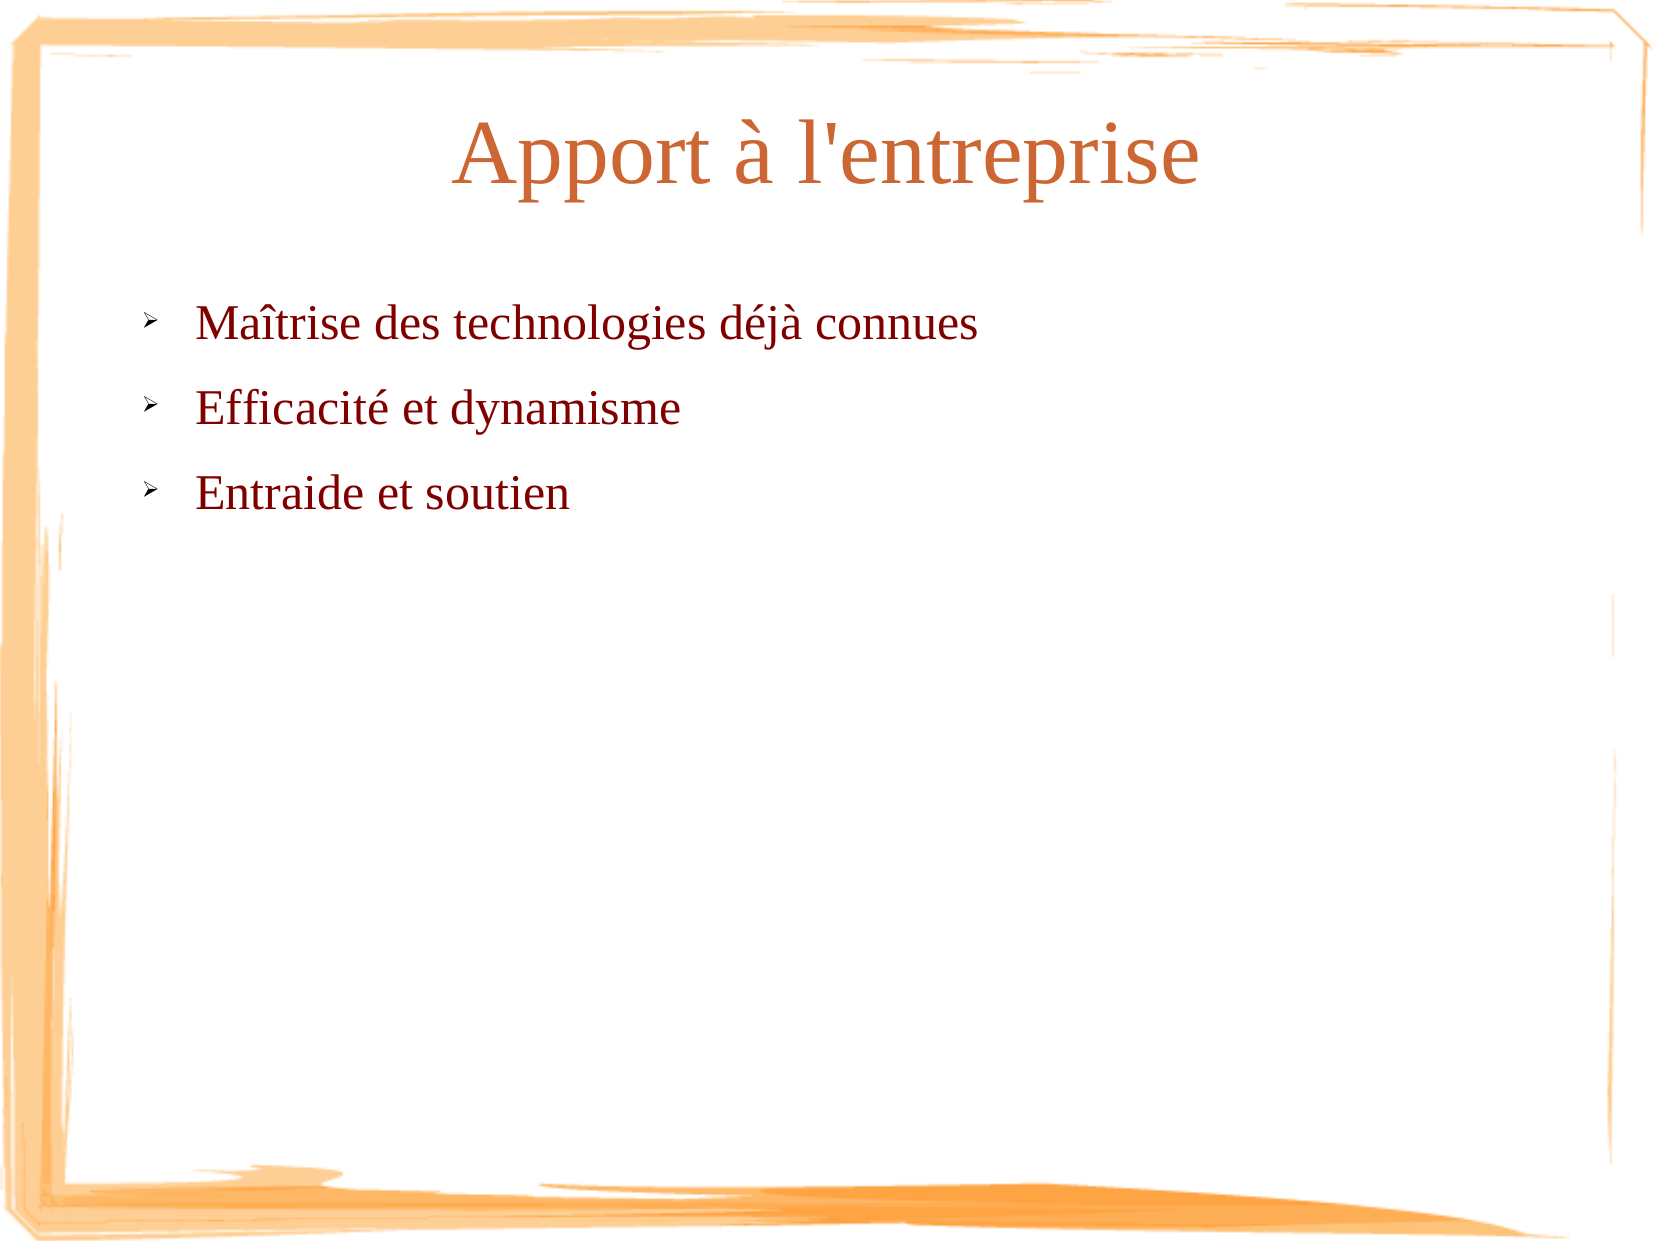

# Apport à l'entreprise
Maîtrise des technologies déjà connues
Efficacité et dynamisme
Entraide et soutien